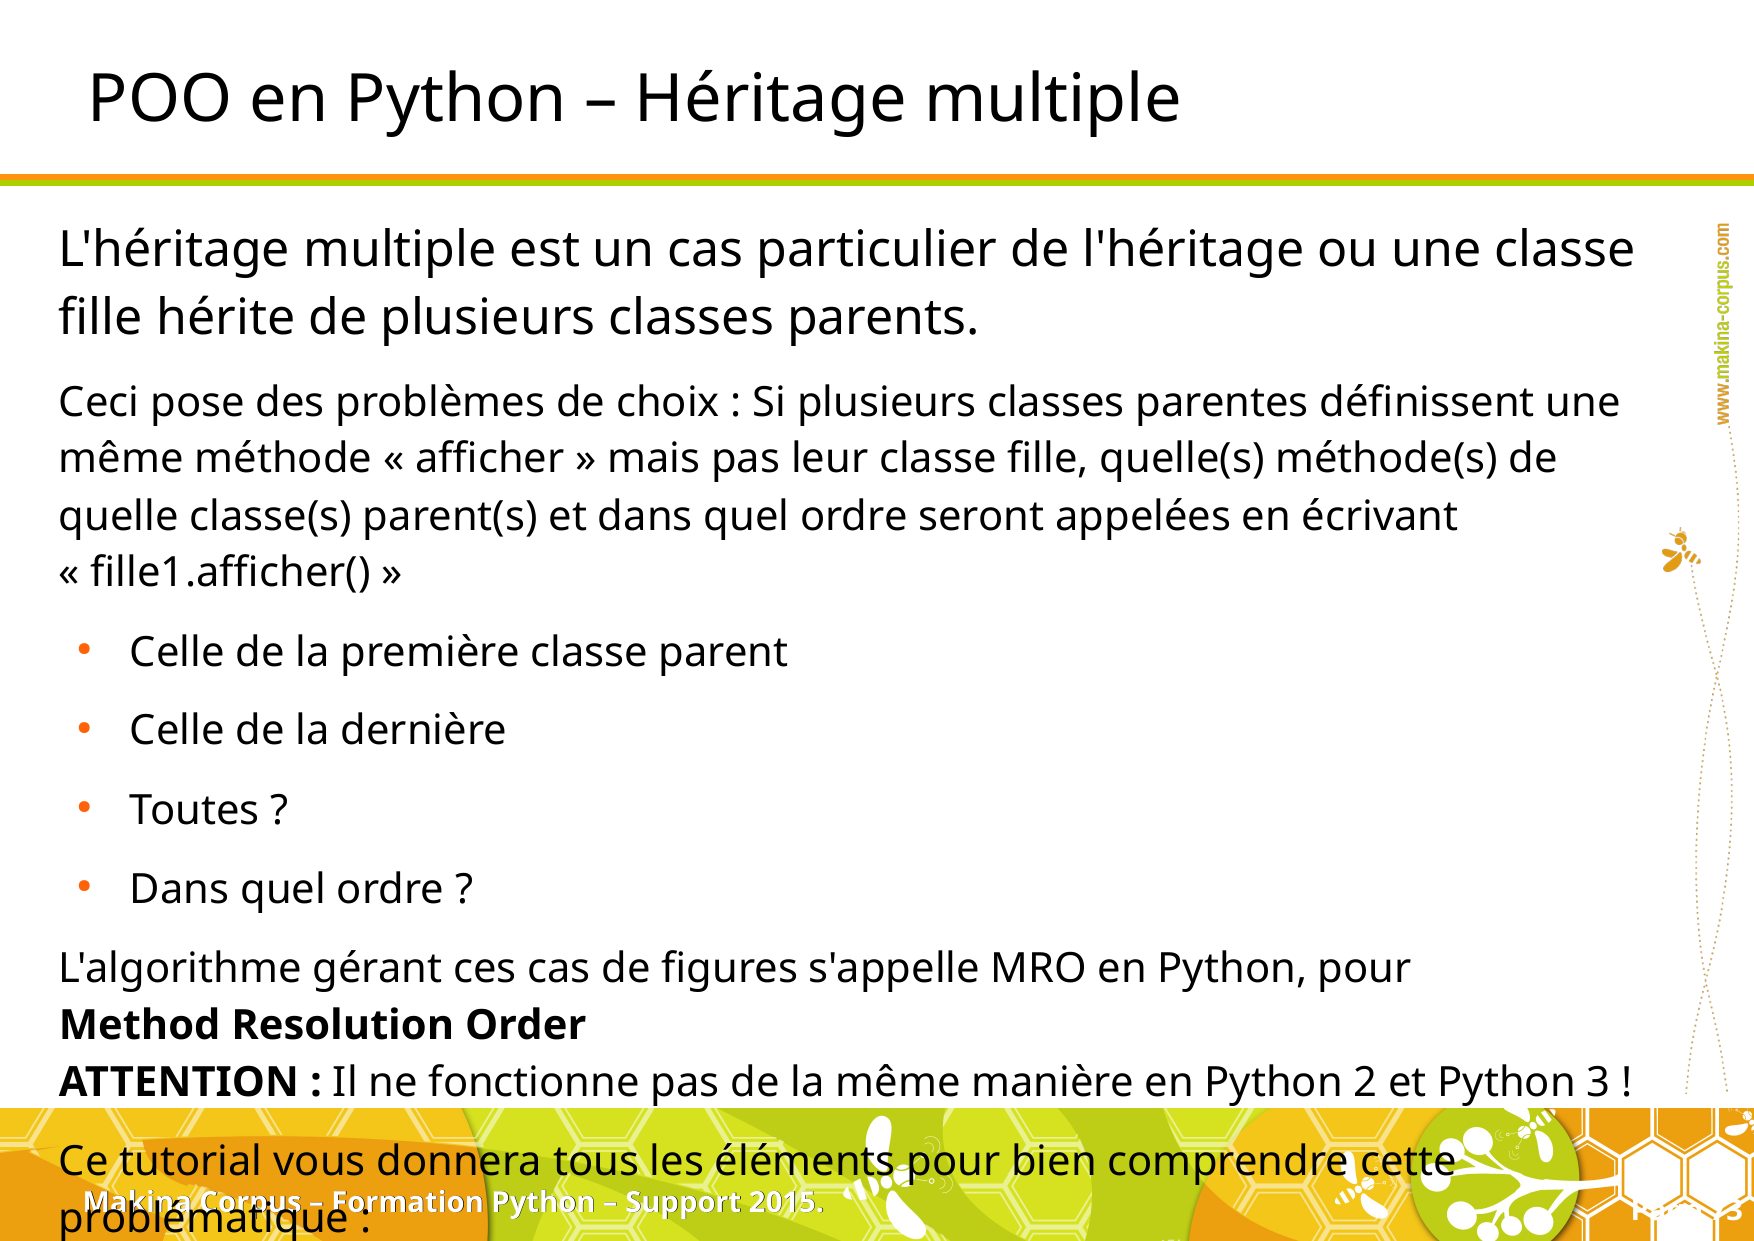

# POO en Python – Héritage multiple
L'héritage multiple est un cas particulier de l'héritage ou une classe fille hérite de plusieurs classes parents.
Ceci pose des problèmes de choix : Si plusieurs classes parentes définissent une même méthode « afficher » mais pas leur classe fille, quelle(s) méthode(s) de quelle classe(s) parent(s) et dans quel ordre seront appelées en écrivant « fille1.afficher() »
Celle de la première classe parent
Celle de la dernière
Toutes ?
Dans quel ordre ?
L'algorithme gérant ces cas de figures s'appelle MRO en Python, pour
Method Resolution Order
ATTENTION : Il ne fonctionne pas de la même manière en Python 2 et Python 3 !
Ce tutorial vous donnera tous les éléments pour bien comprendre cette problématique :
http://makina-corpus.com/blog/metier/2014/python-tutorial-understanding-python-mro-class-search-path
tesg
73